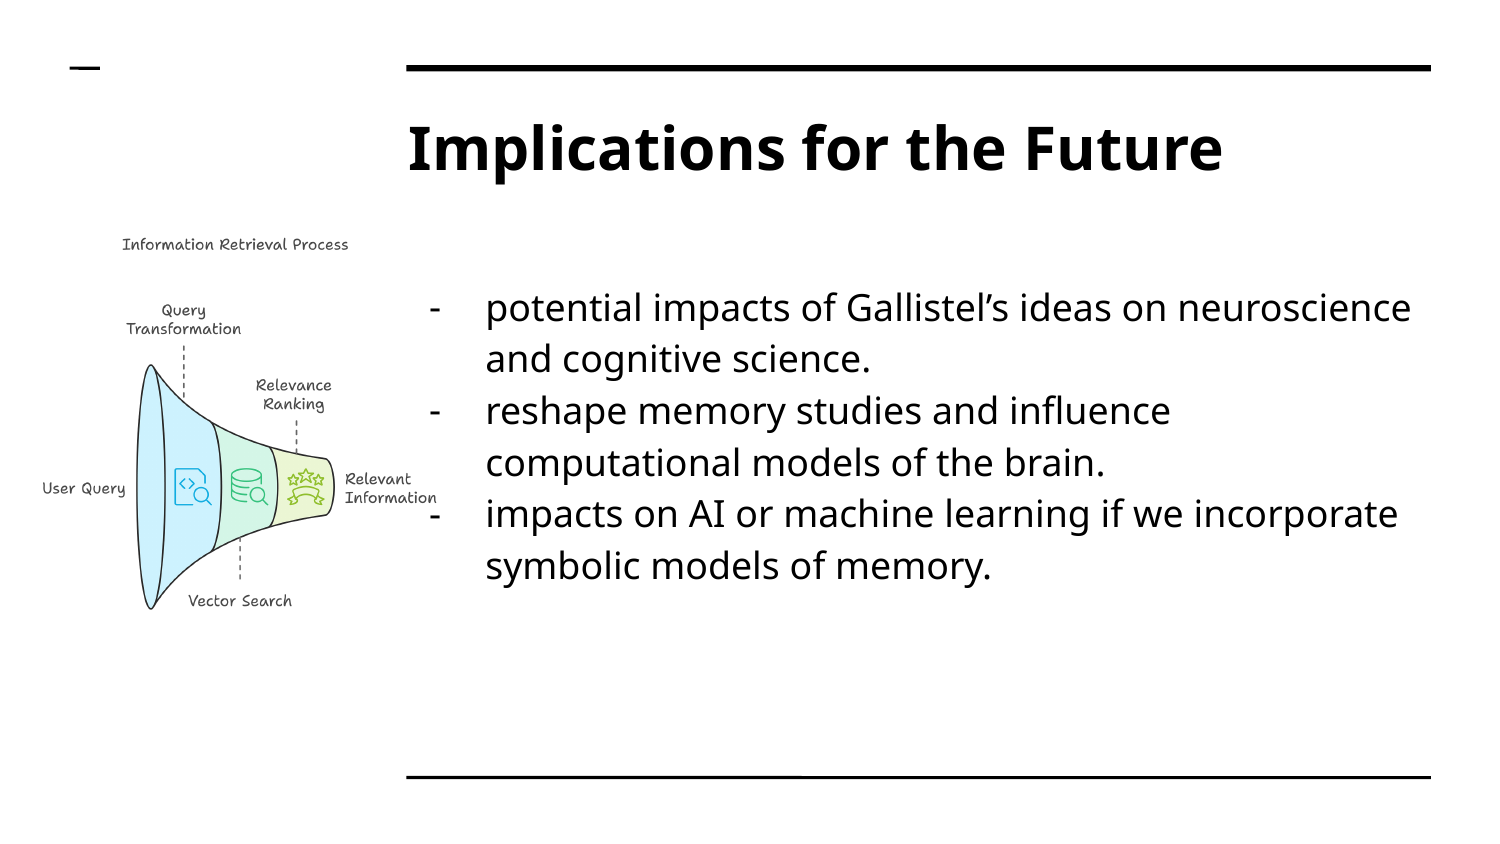

# Implications for the Future
potential impacts of Gallistel’s ideas on neuroscience and cognitive science.
reshape memory studies and influence computational models of the brain.
impacts on AI or machine learning if we incorporate symbolic models of memory.